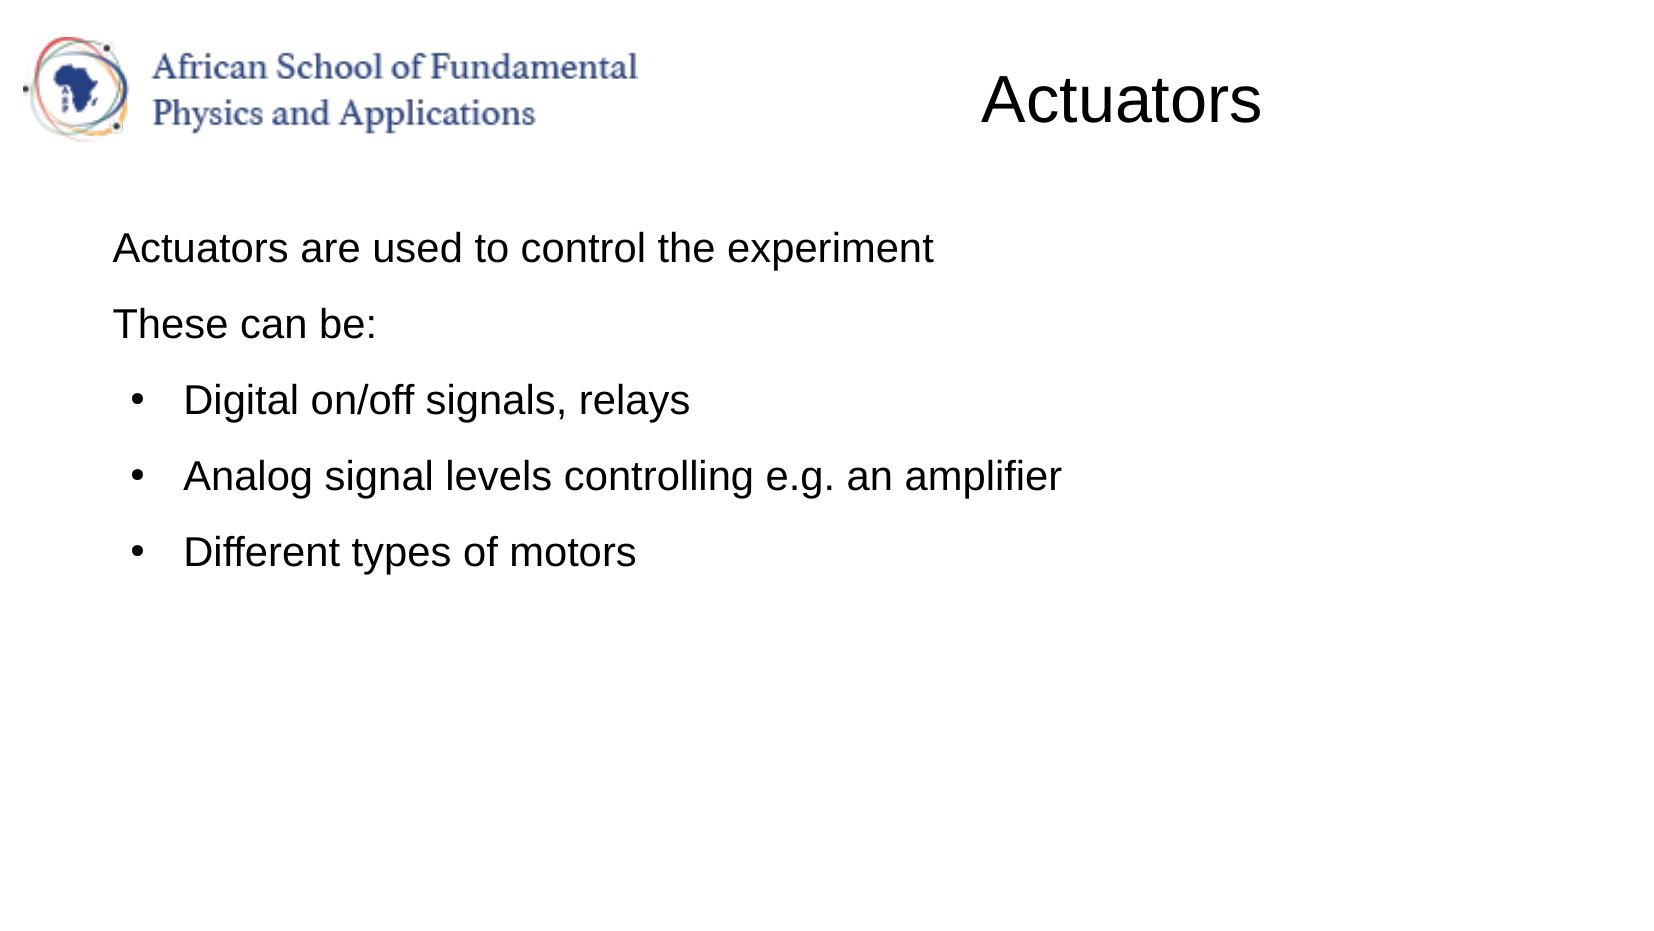

# Actuators
Actuators are used to control the experiment
These can be:
Digital on/off signals, relays
Analog signal levels controlling e.g. an amplifier
Different types of motors